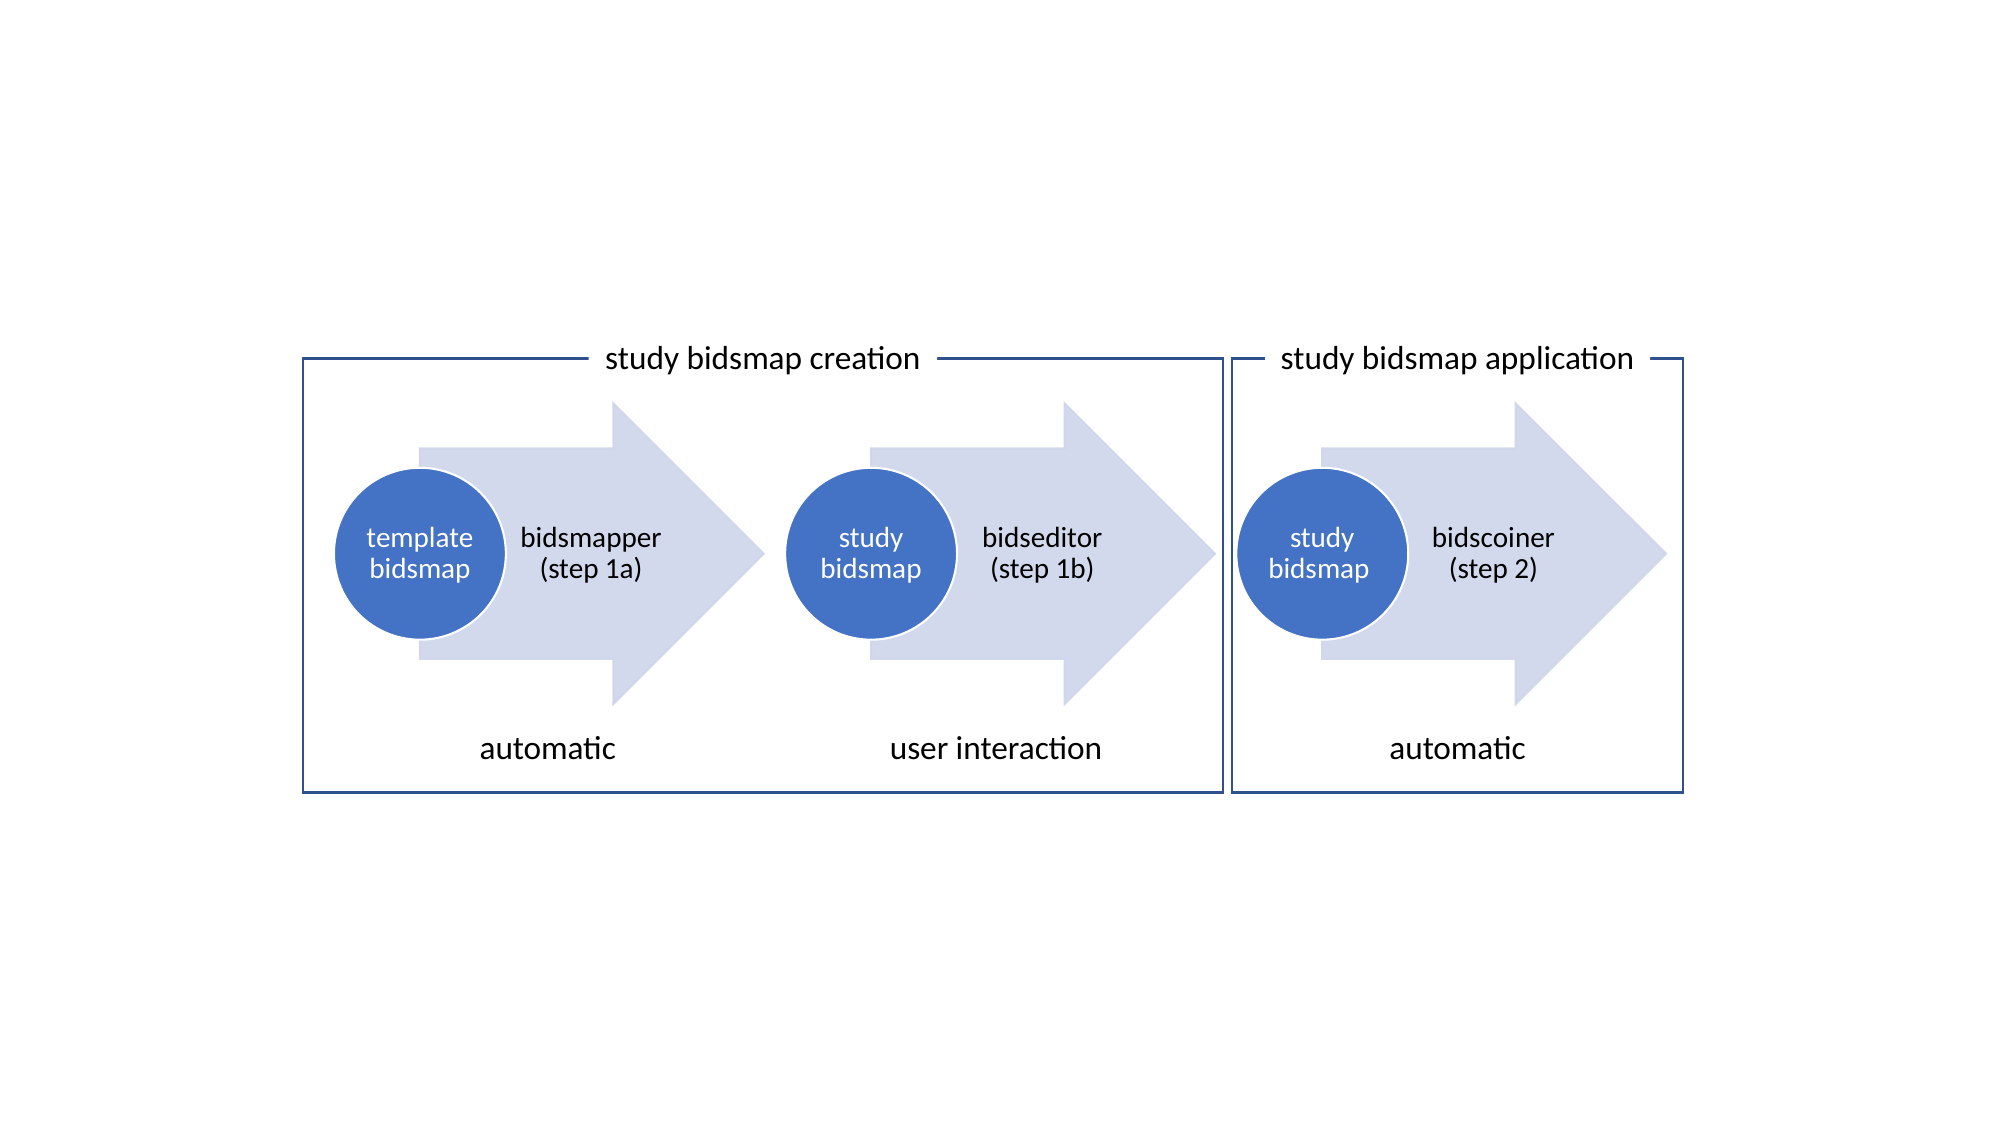

study bidsmap creation
study bidsmap application
bidsmapper (step 1a)
bidseditor (step 1b)
bidscoiner (step 2)
template bidsmap
study bidsmap
study bidsmap
automatic
user interaction
automatic